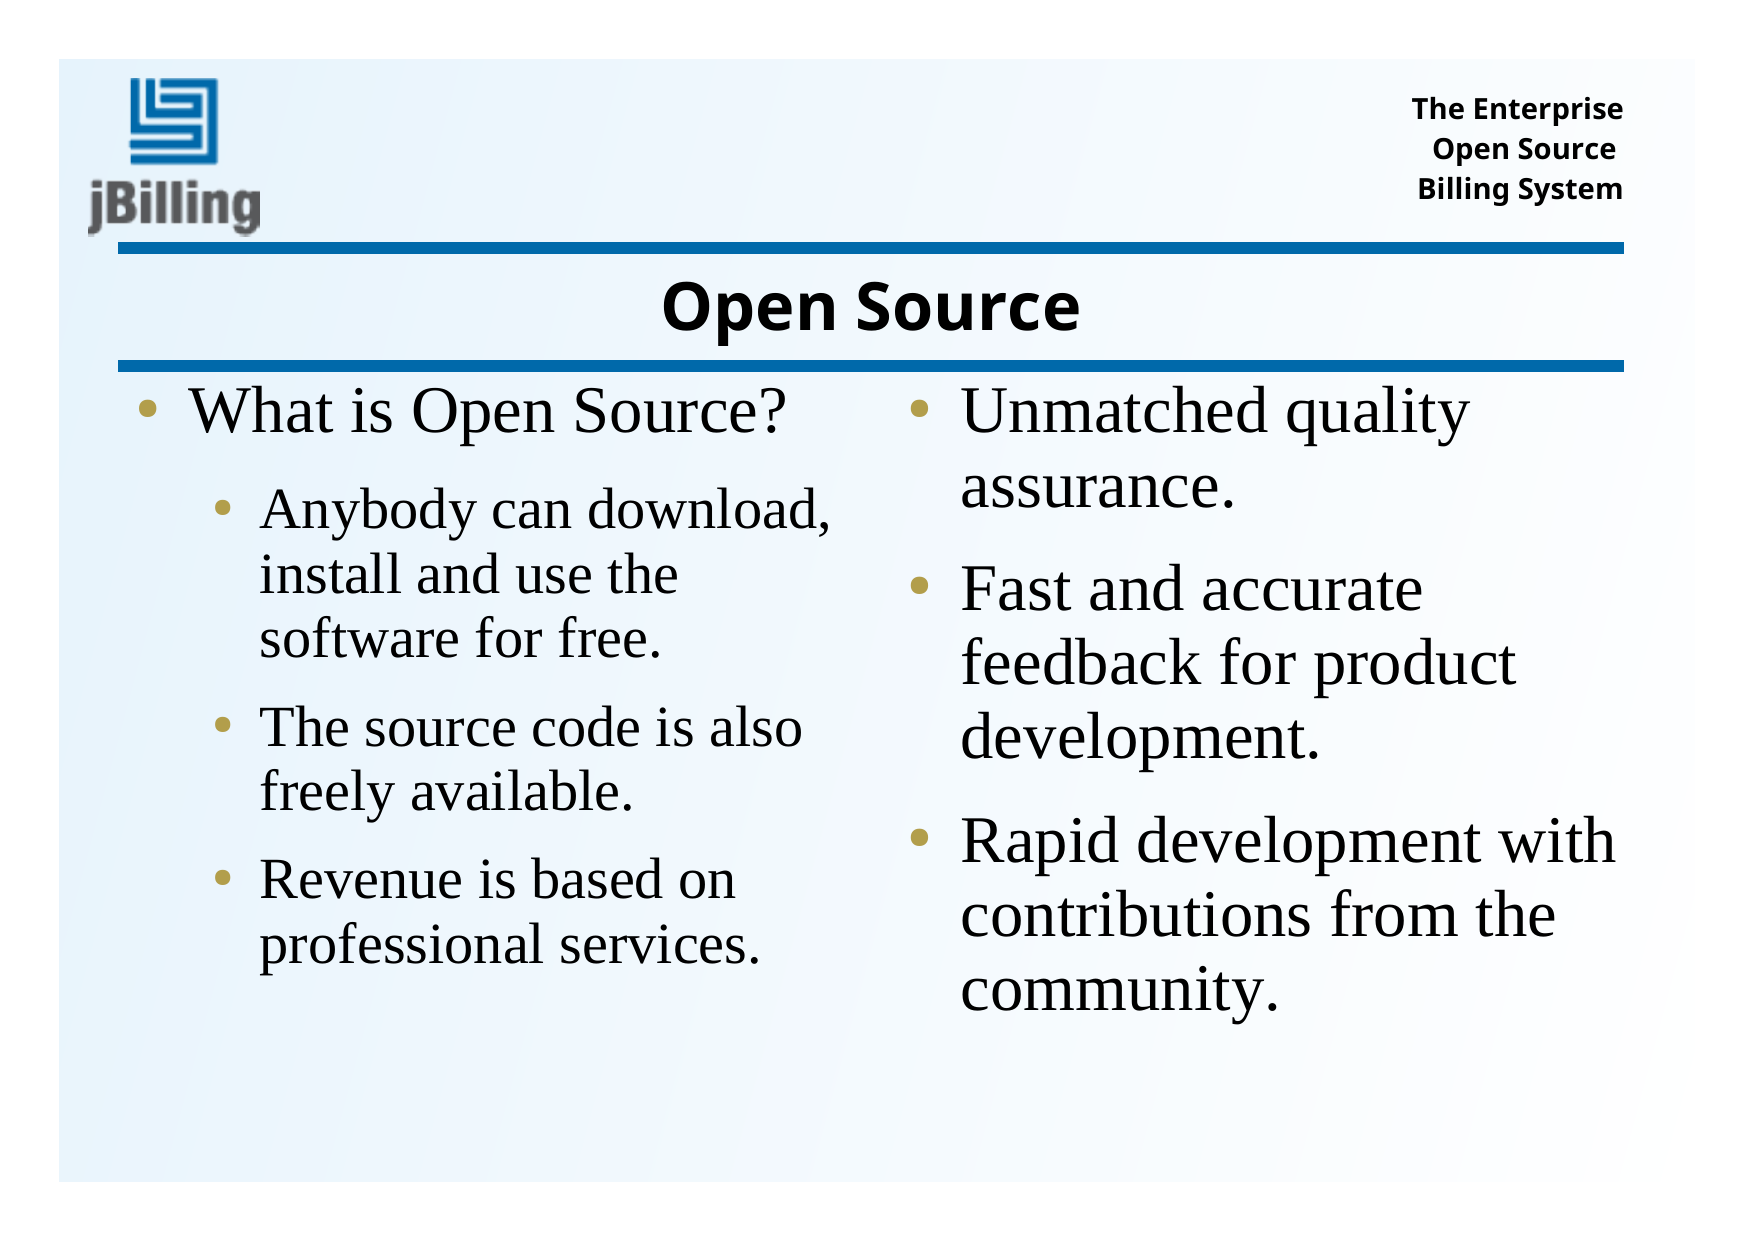

# Open Source
What is Open Source?
Anybody can download, install and use the software for free.
The source code is also freely available.
Revenue is based on professional services.
Unmatched quality assurance.
Fast and accurate feedback for product development.
Rapid development with contributions from the community.